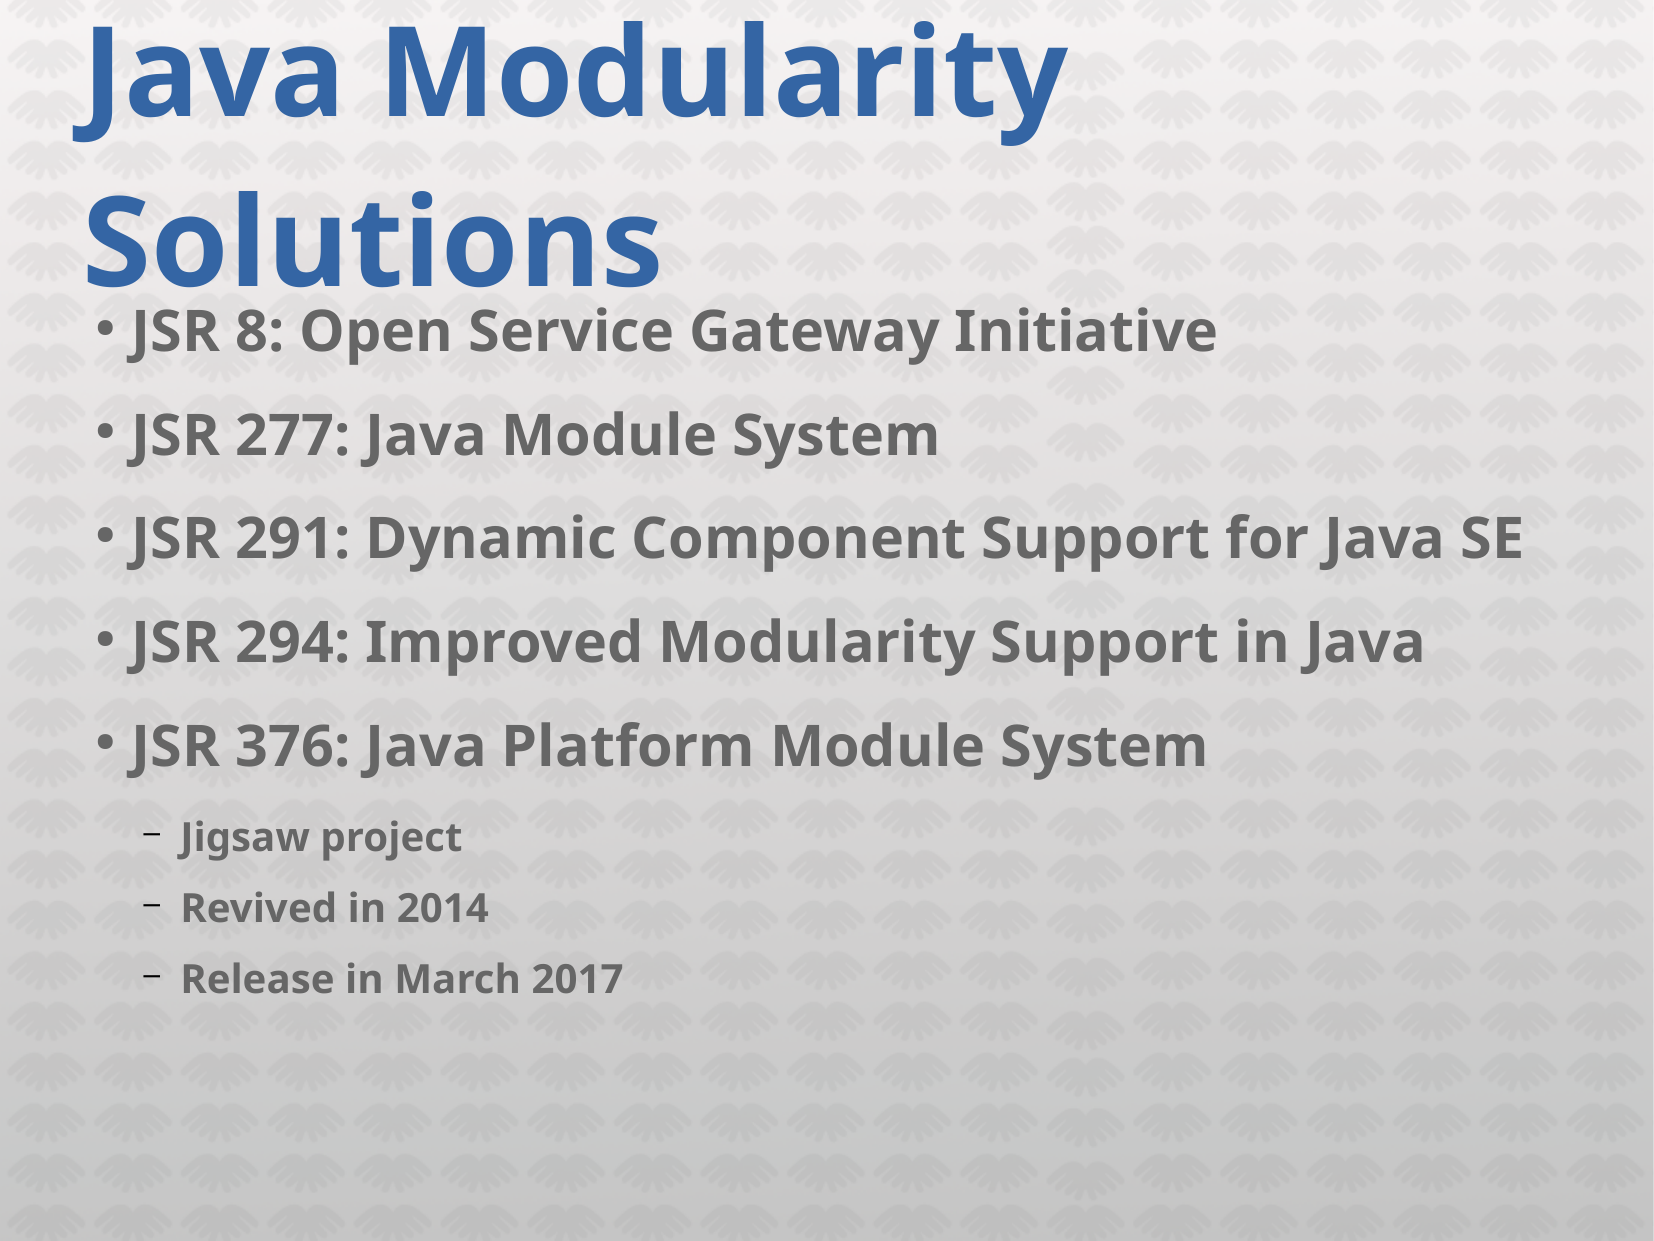

# Java Modularity Solutions
JSR 8: Open Service Gateway Initiative
JSR 277: Java Module System
JSR 291: Dynamic Component Support for Java SE
JSR 294: Improved Modularity Support in Java
JSR 376: Java Platform Module System
Jigsaw project
Revived in 2014
Release in March 2017